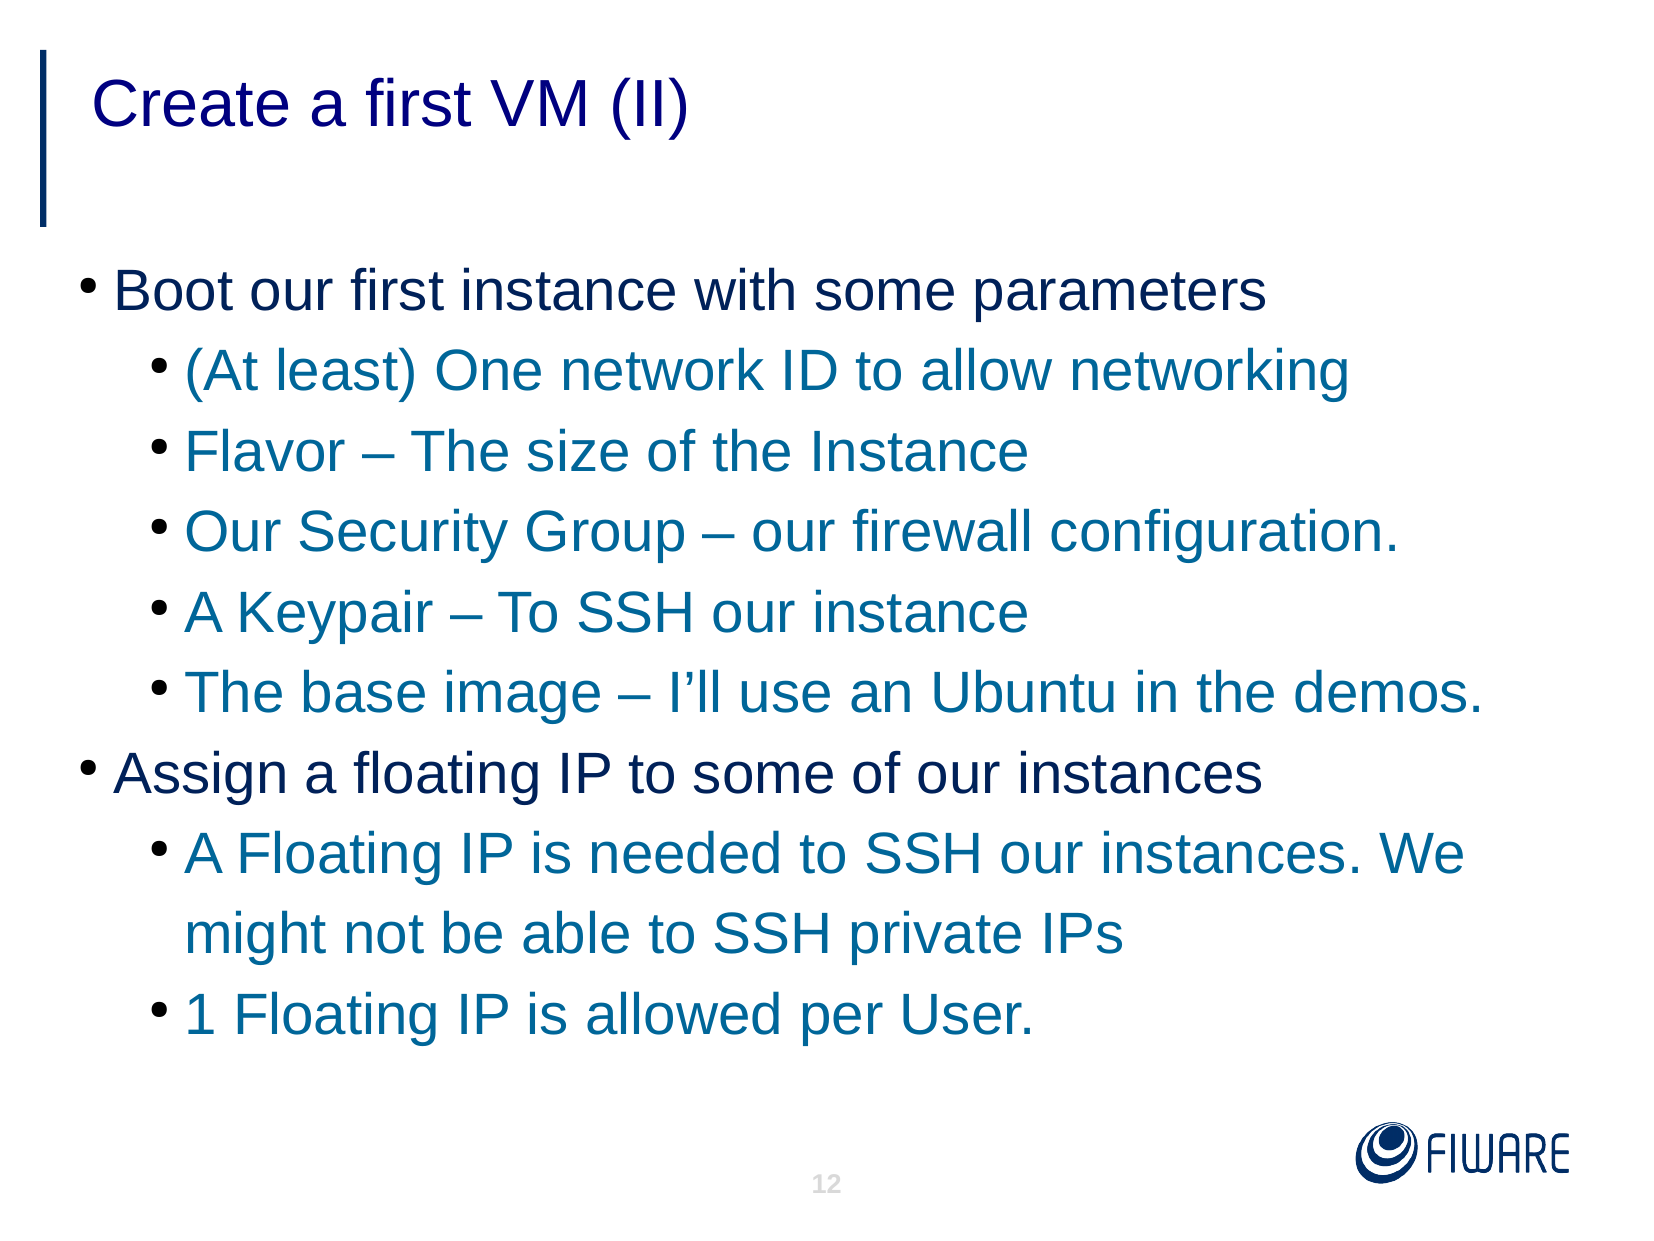

# Create a first VM (II)
Boot our first instance with some parameters
(At least) One network ID to allow networking
Flavor – The size of the Instance
Our Security Group – our firewall configuration.
A Keypair – To SSH our instance
The base image – I’ll use an Ubuntu in the demos.
Assign a floating IP to some of our instances
A Floating IP is needed to SSH our instances. We might not be able to SSH private IPs
1 Floating IP is allowed per User.